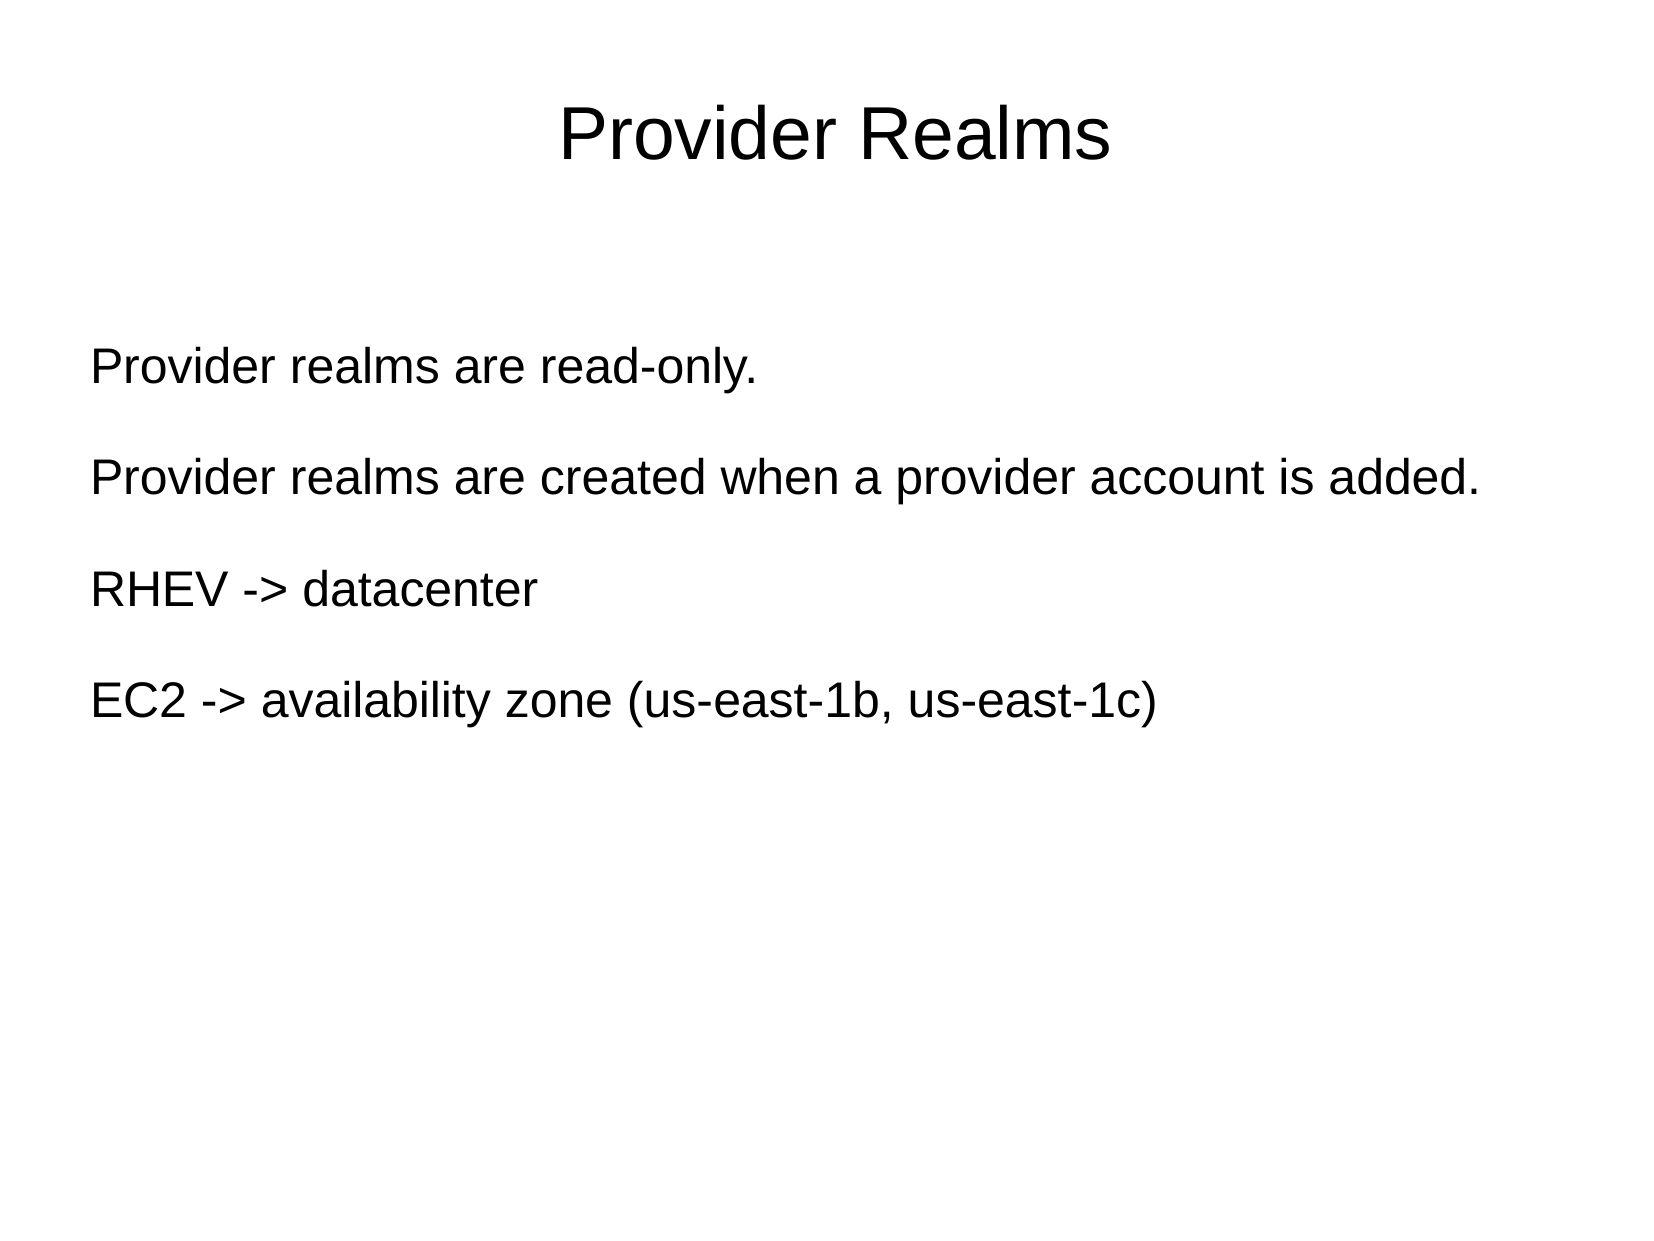

# Provider Realms
Provider realms are read-only.
Provider realms are created when a provider account is added.
RHEV -> datacenter
EC2 -> availability zone (us-east-1b, us-east-1c)